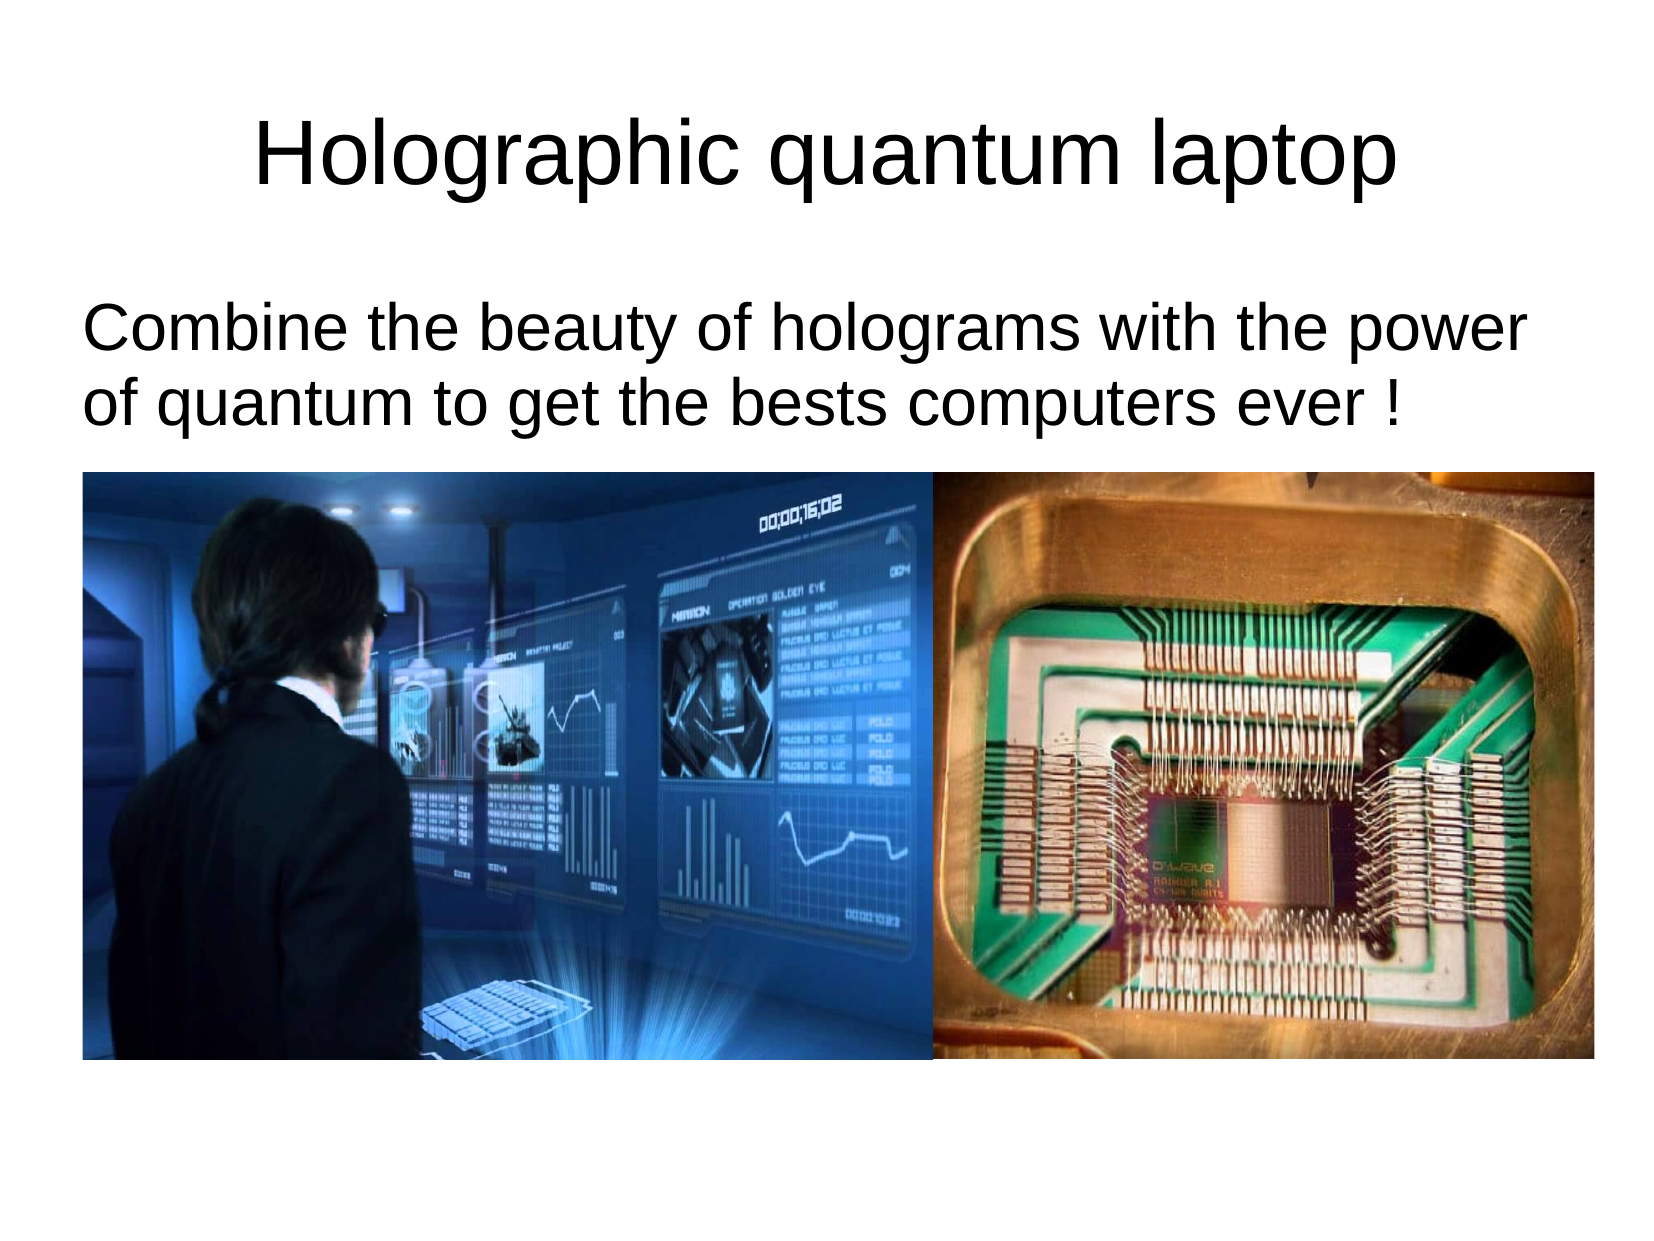

# Holographic quantum laptop
Combine the beauty of holograms with the power of quantum to get the bests computers ever !